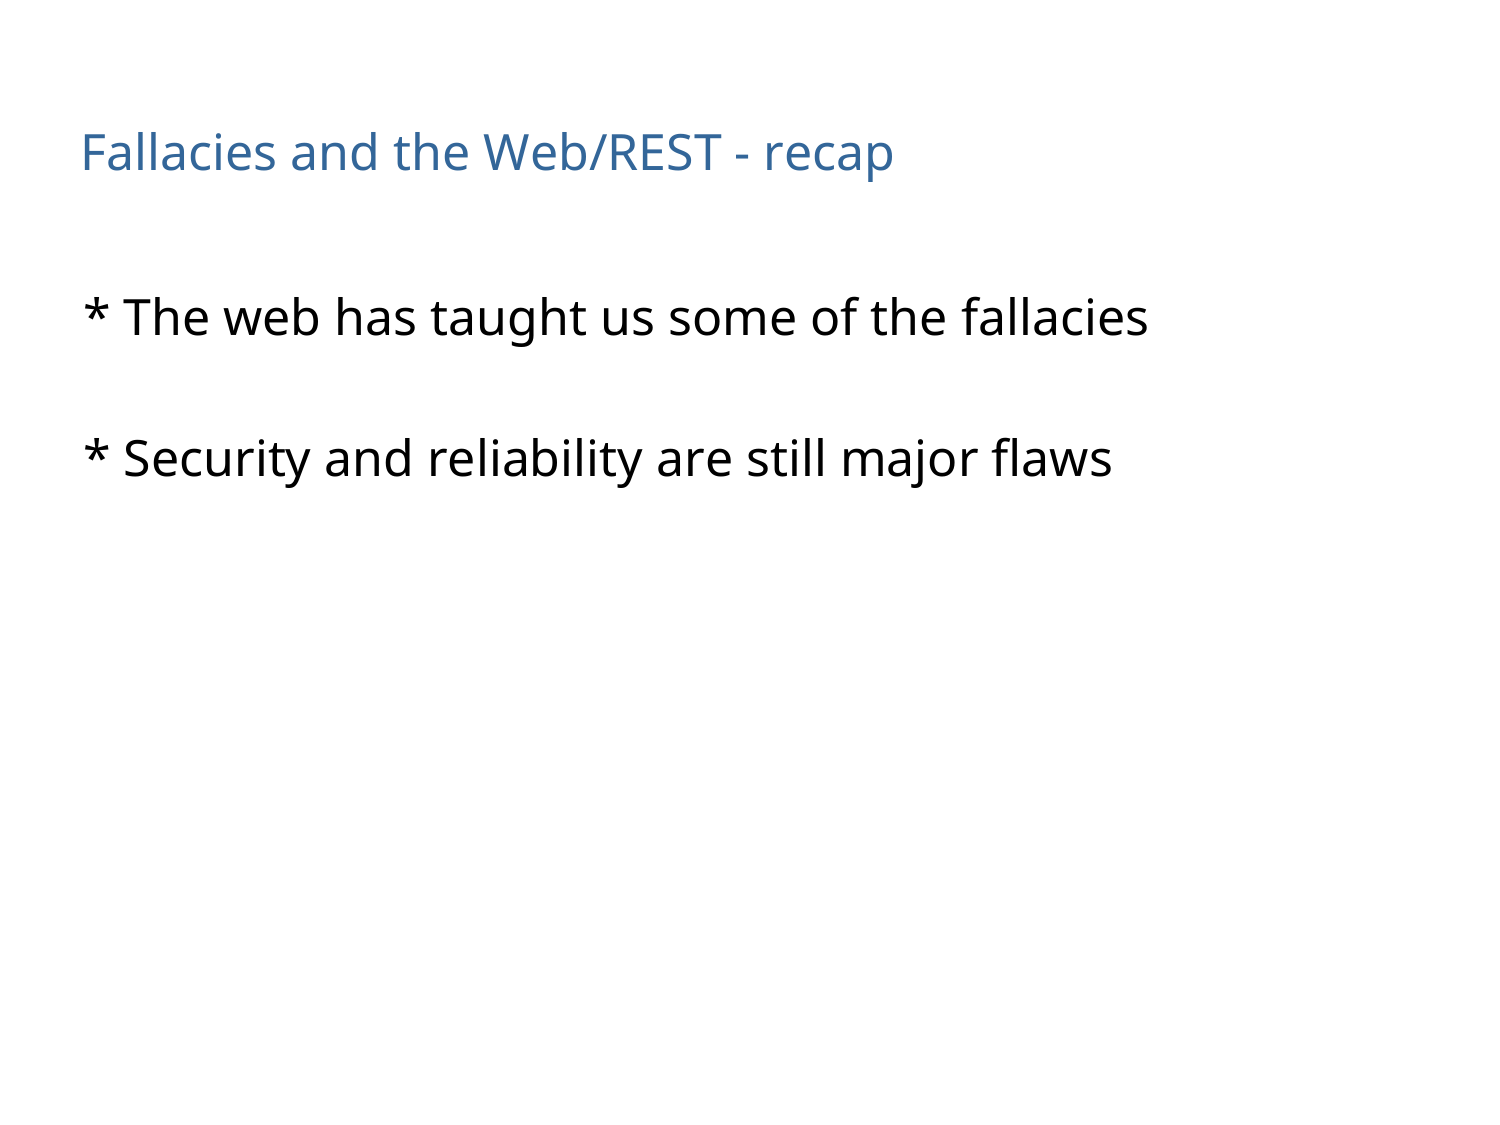

# Fallacies and the Web/REST - recap
* The web has taught us some of the fallacies
* Security and reliability are still major flaws